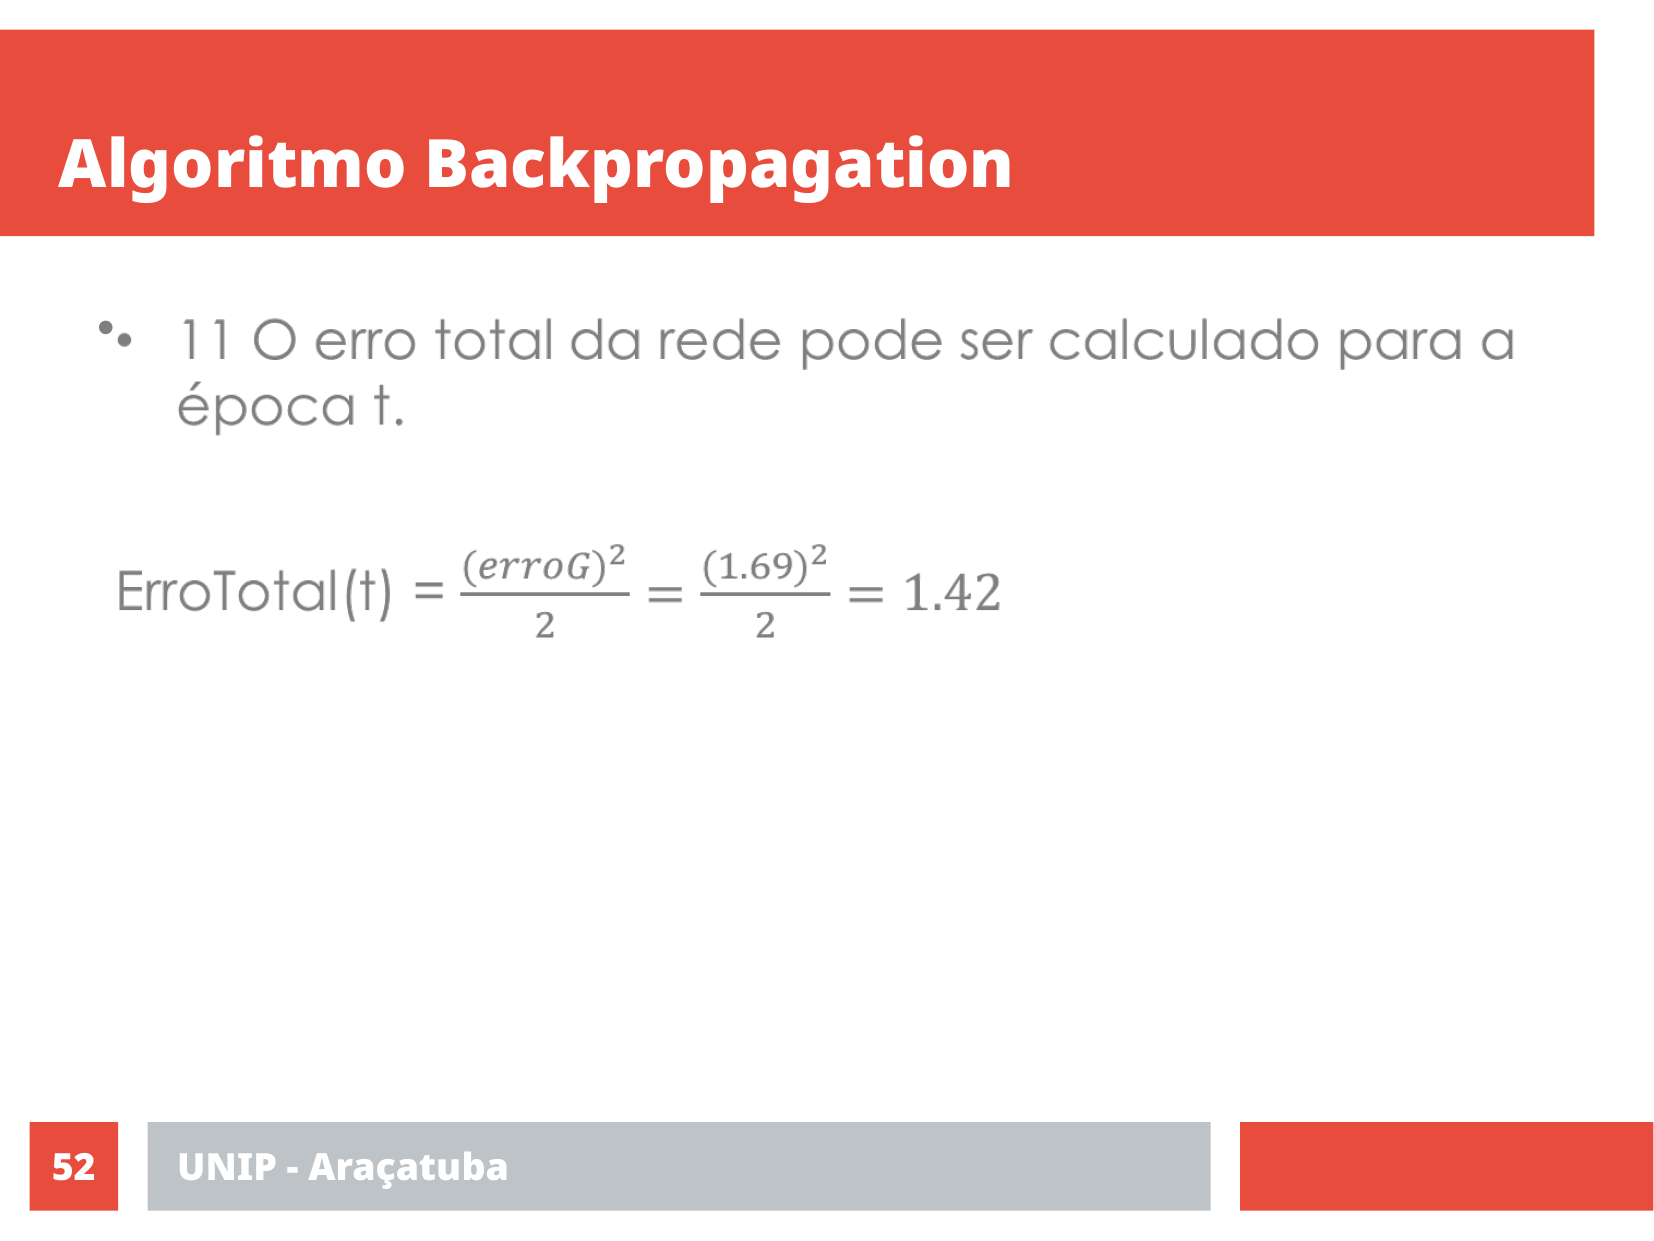

#
Algoritmo Backpropagation
52
UNIP - Araçatuba